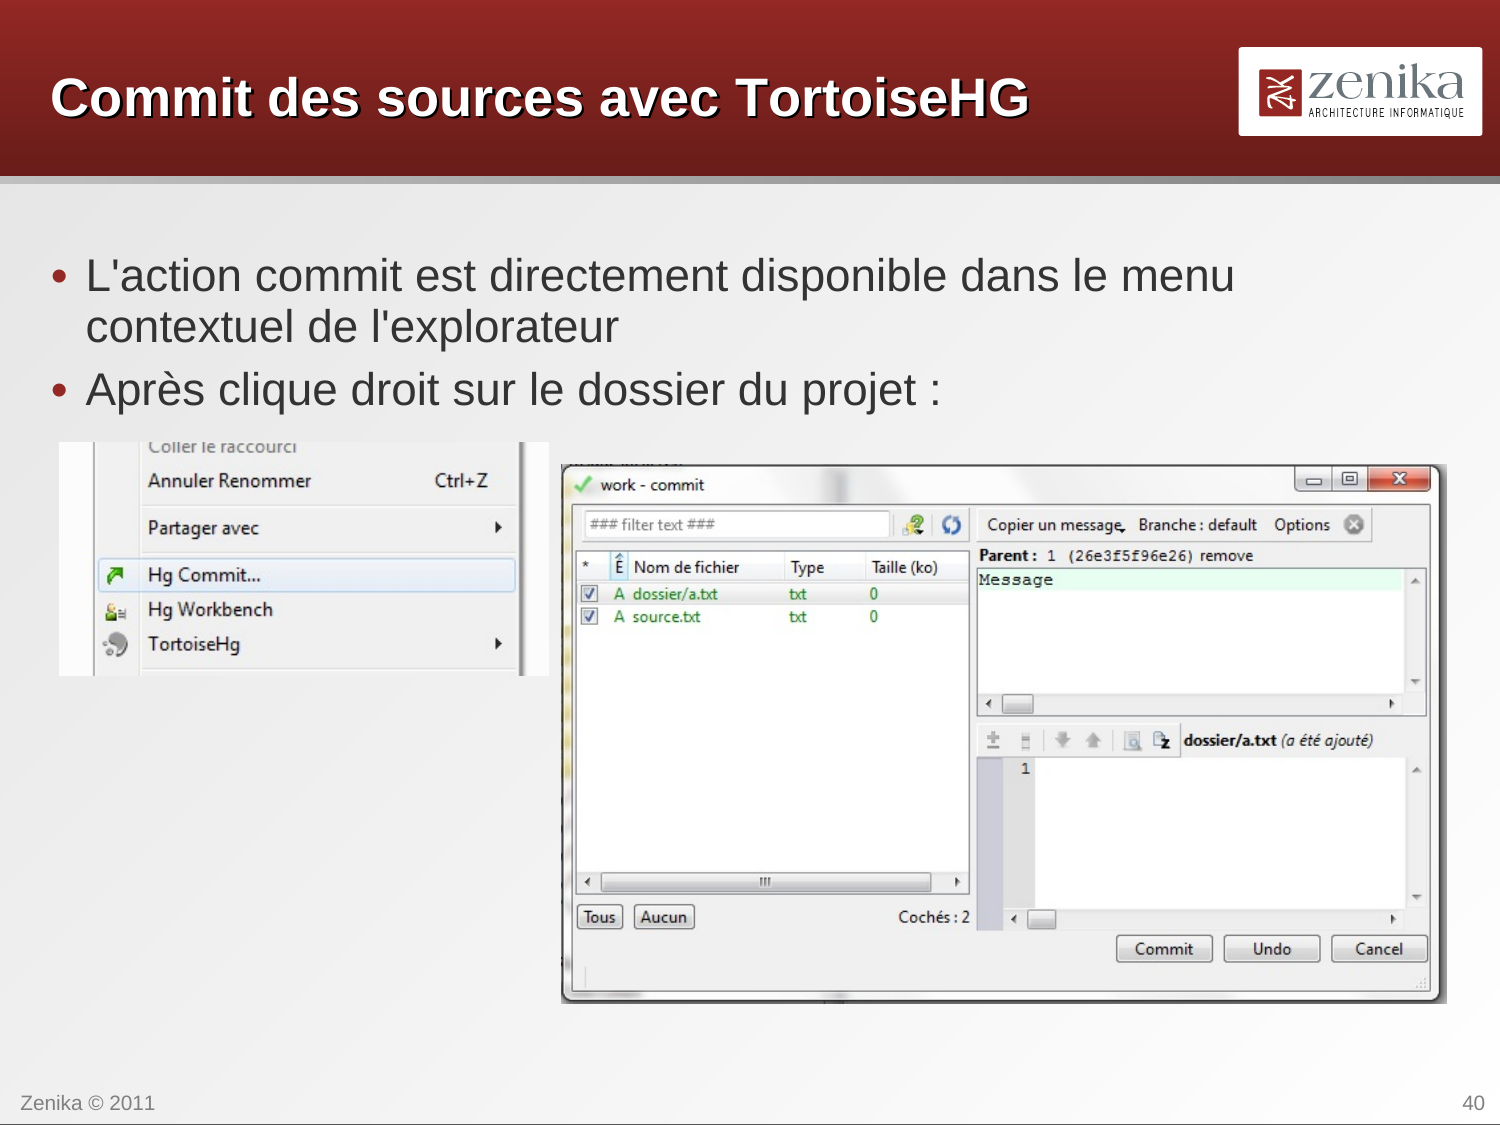

# Commit des sources avec TortoiseHG
L'action commit est directement disponible dans le menu contextuel de l'explorateur
Après clique droit sur le dossier du projet :